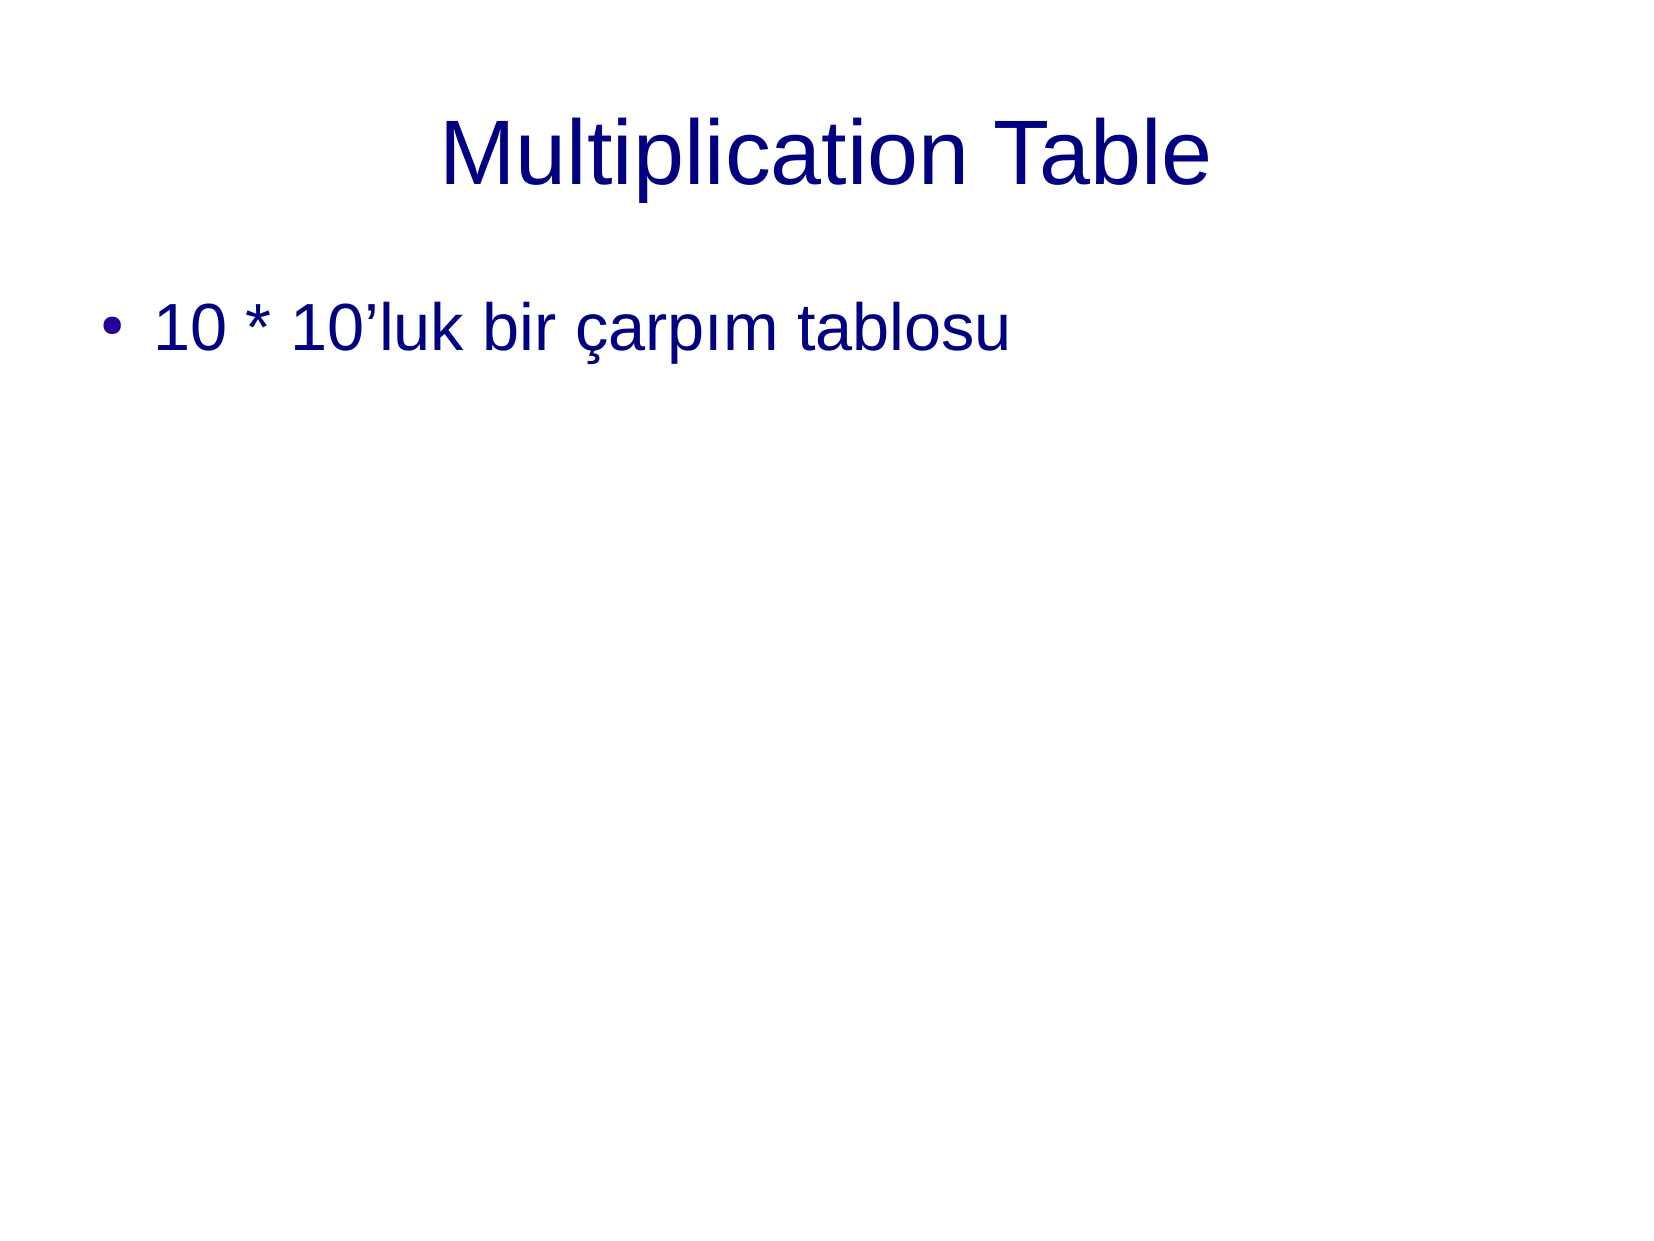

# Multiplication Table
10 * 10’luk bir çarpım tablosu